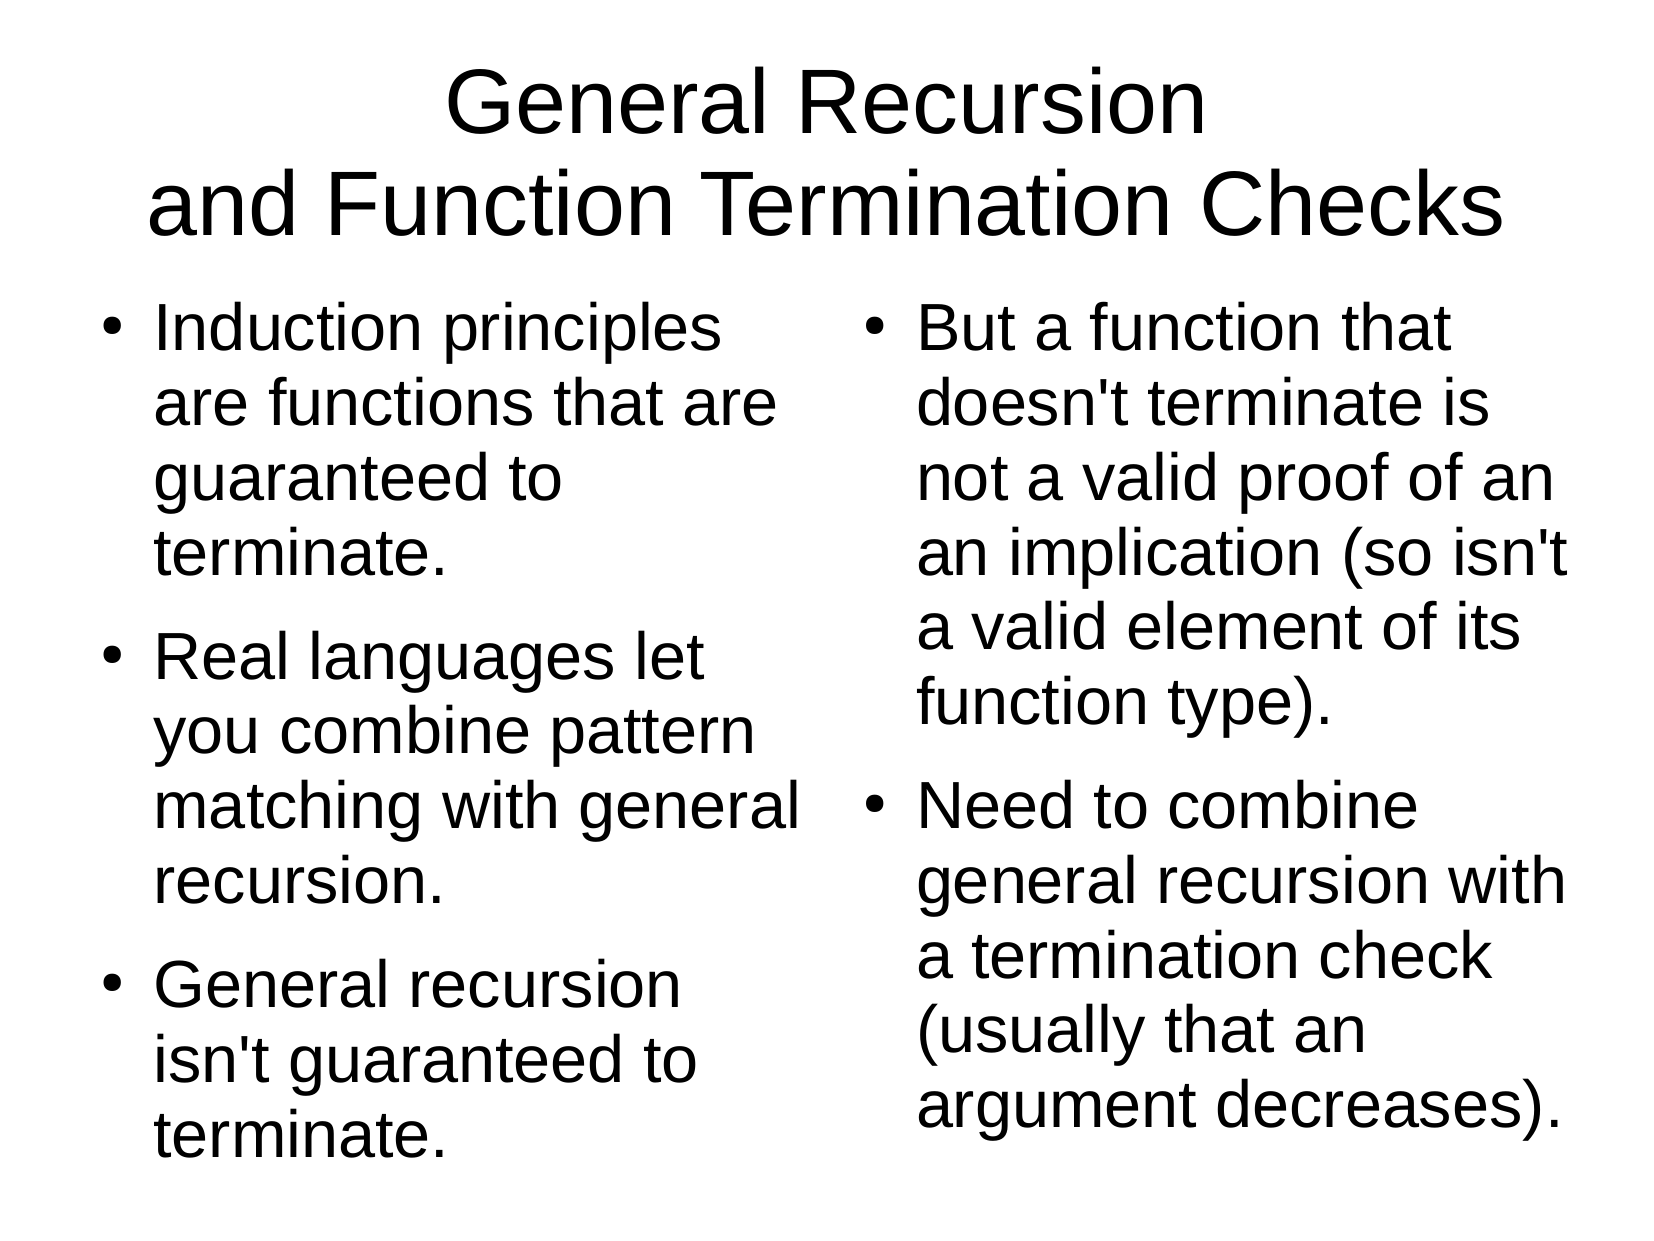

# General Recursion and Function Termination Checks
Induction principles are functions that are guaranteed to terminate.
Real languages let you combine pattern matching with general recursion.
General recursion isn't guaranteed to terminate.
But a function that doesn't terminate is not a valid proof of an an implication (so isn't a valid element of its function type).
Need to combine general recursion with a termination check (usually that an argument decreases).